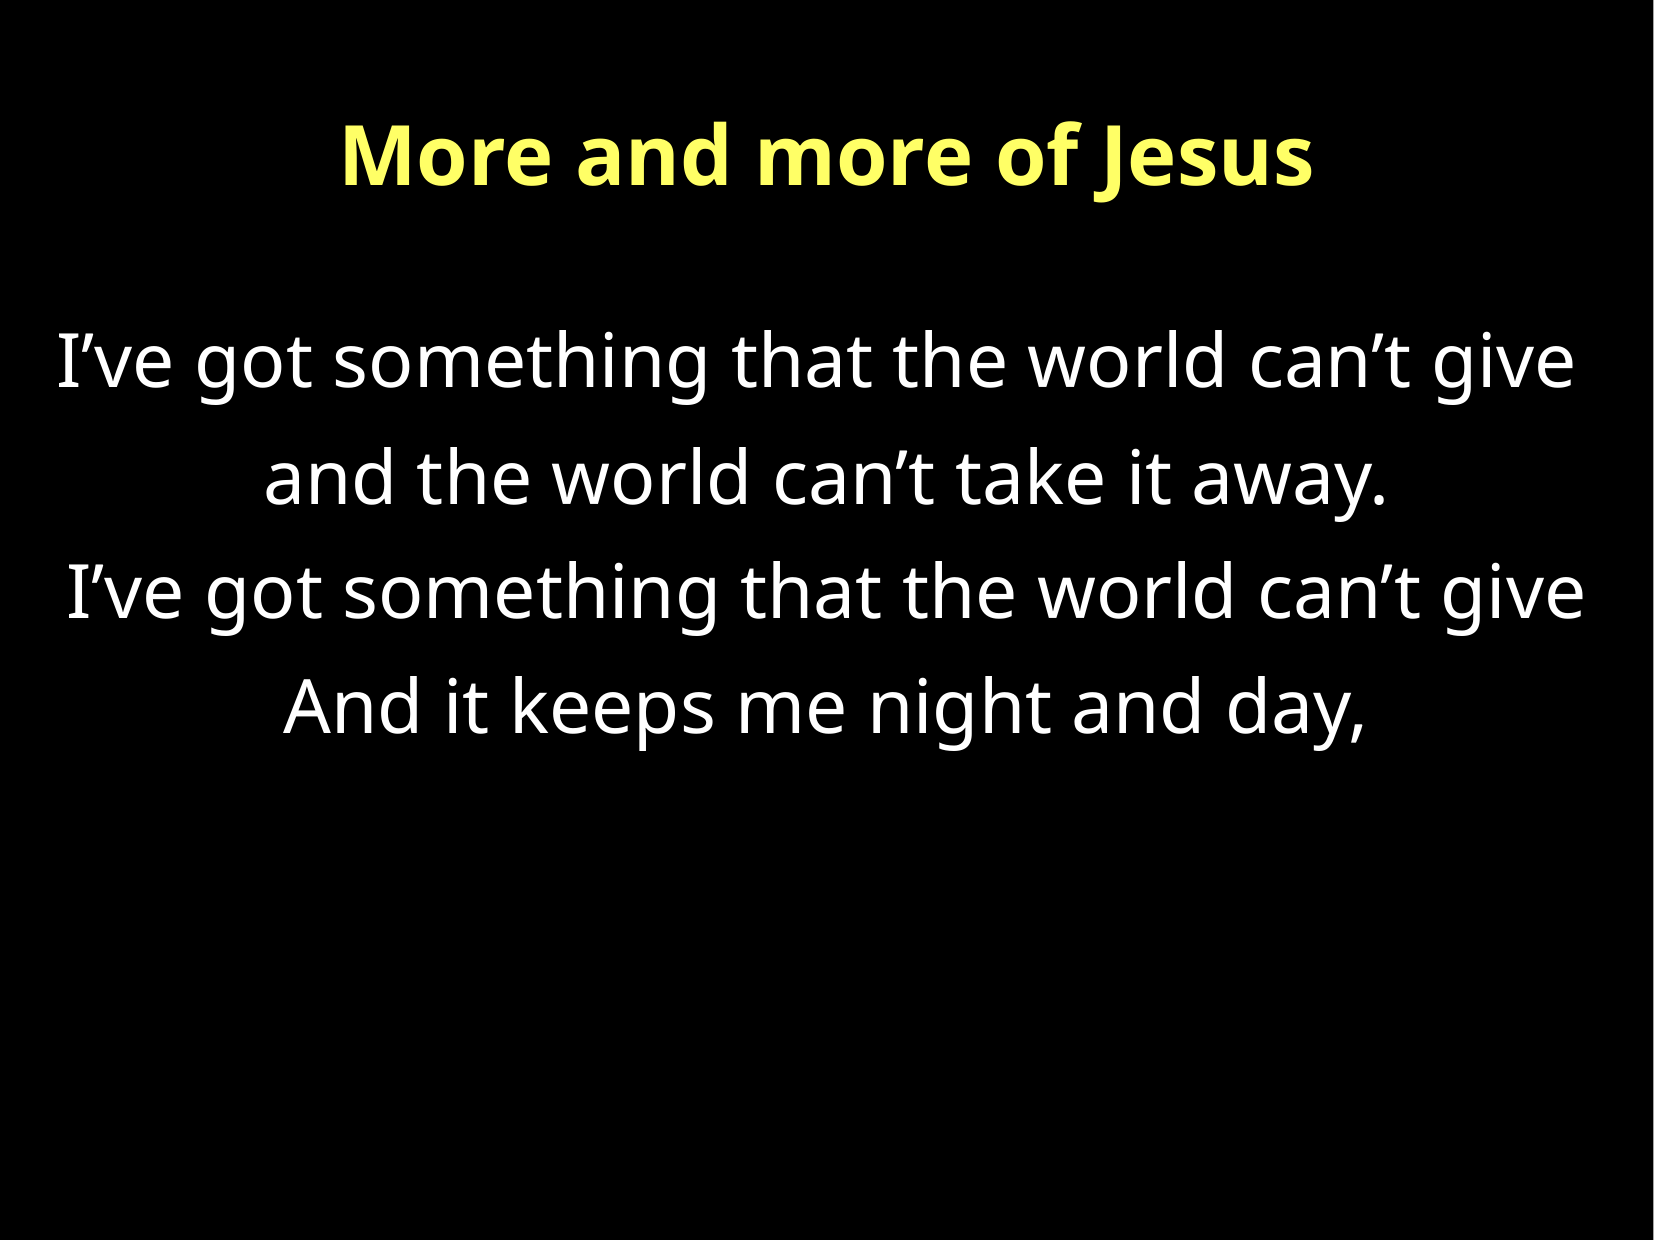

# More and more of Jesus
I’ve got something that the world can’t give
and the world can’t take it away.
I’ve got something that the world can’t give
And it keeps me night and day,